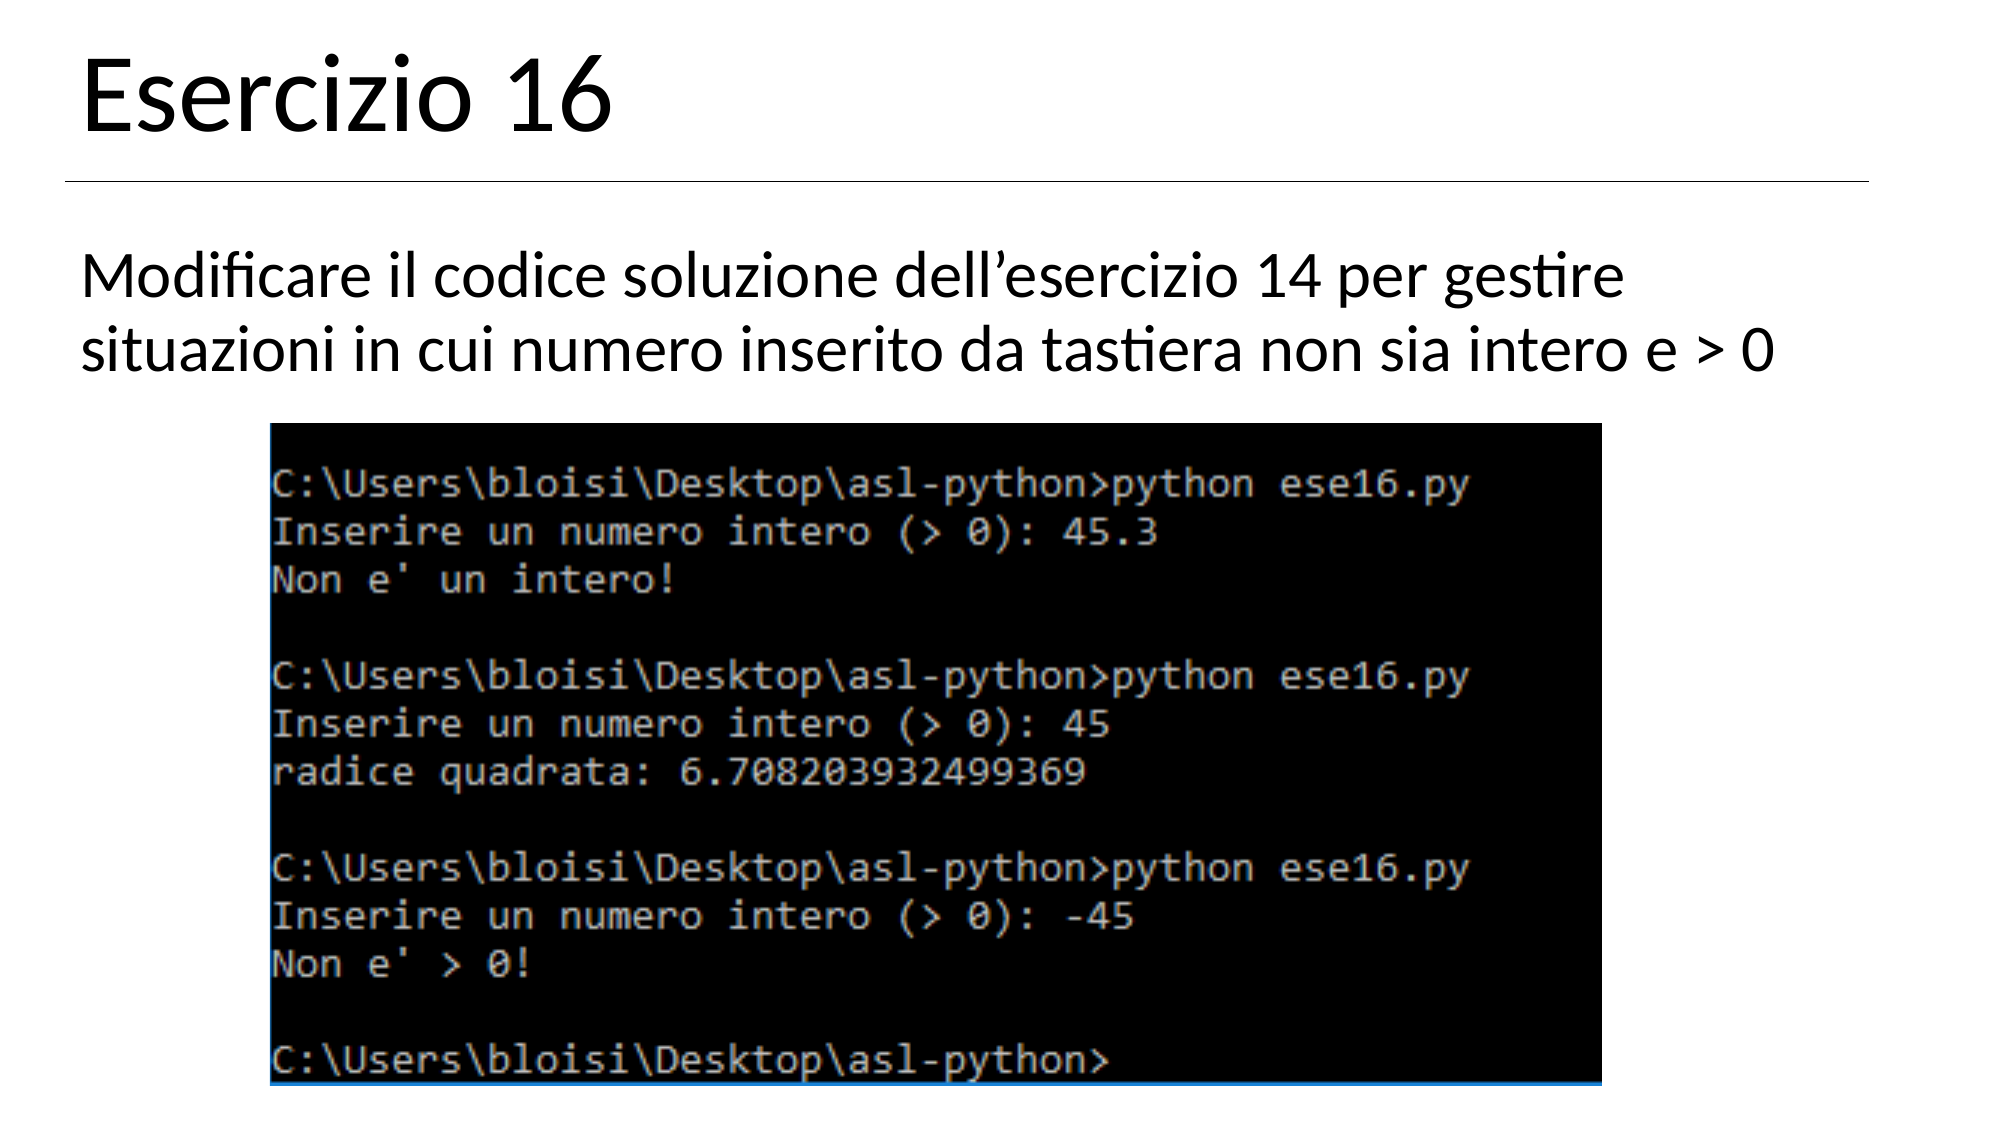

Esercizio 16
Modificare il codice soluzione dell’esercizio 14 per gestire
situazioni in cui numero inserito da tastiera non sia intero e > 0